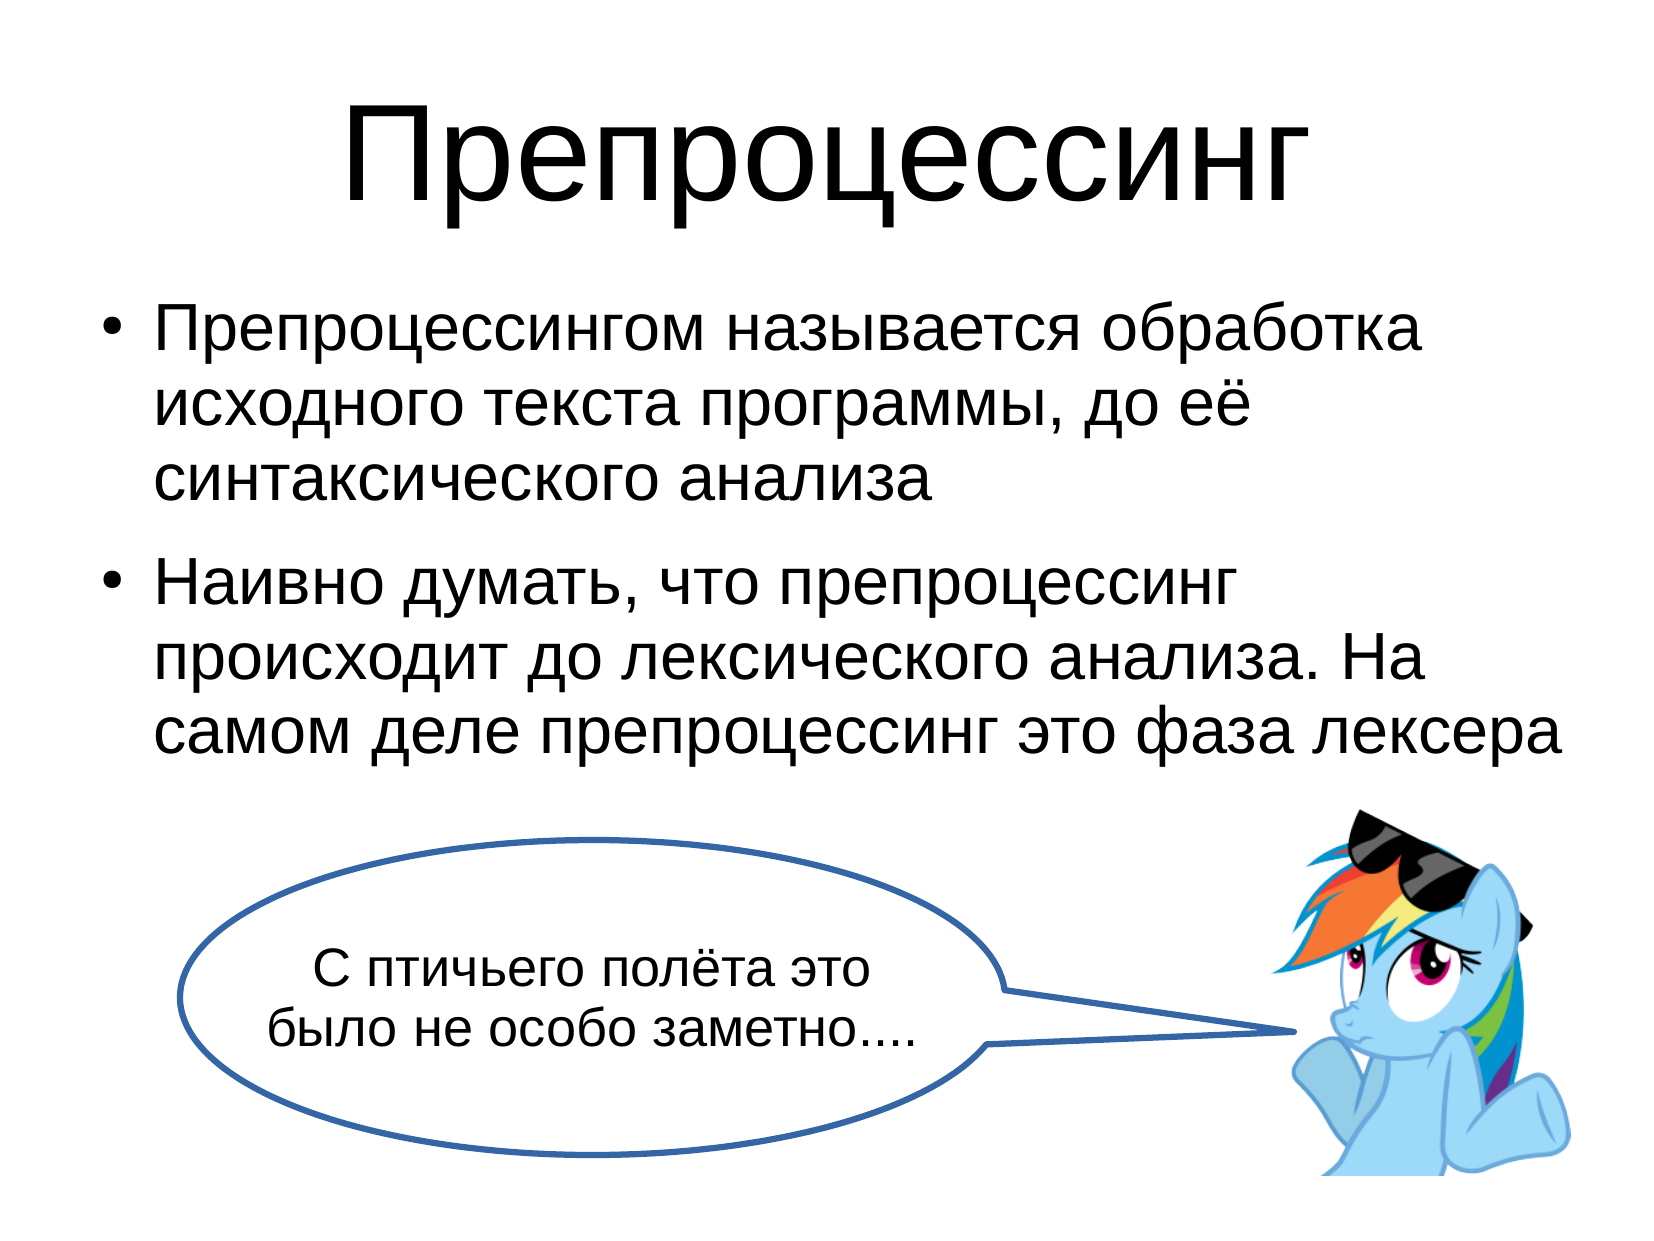

# Препроцессинг
Препроцессингом называется обработка исходного текста программы, до её синтаксического анализа
Наивно думать, что препроцессинг происходит до лексического анализа. На самом деле препроцессинг это фаза лексера
С птичьего полёта это
было не особо заметно....